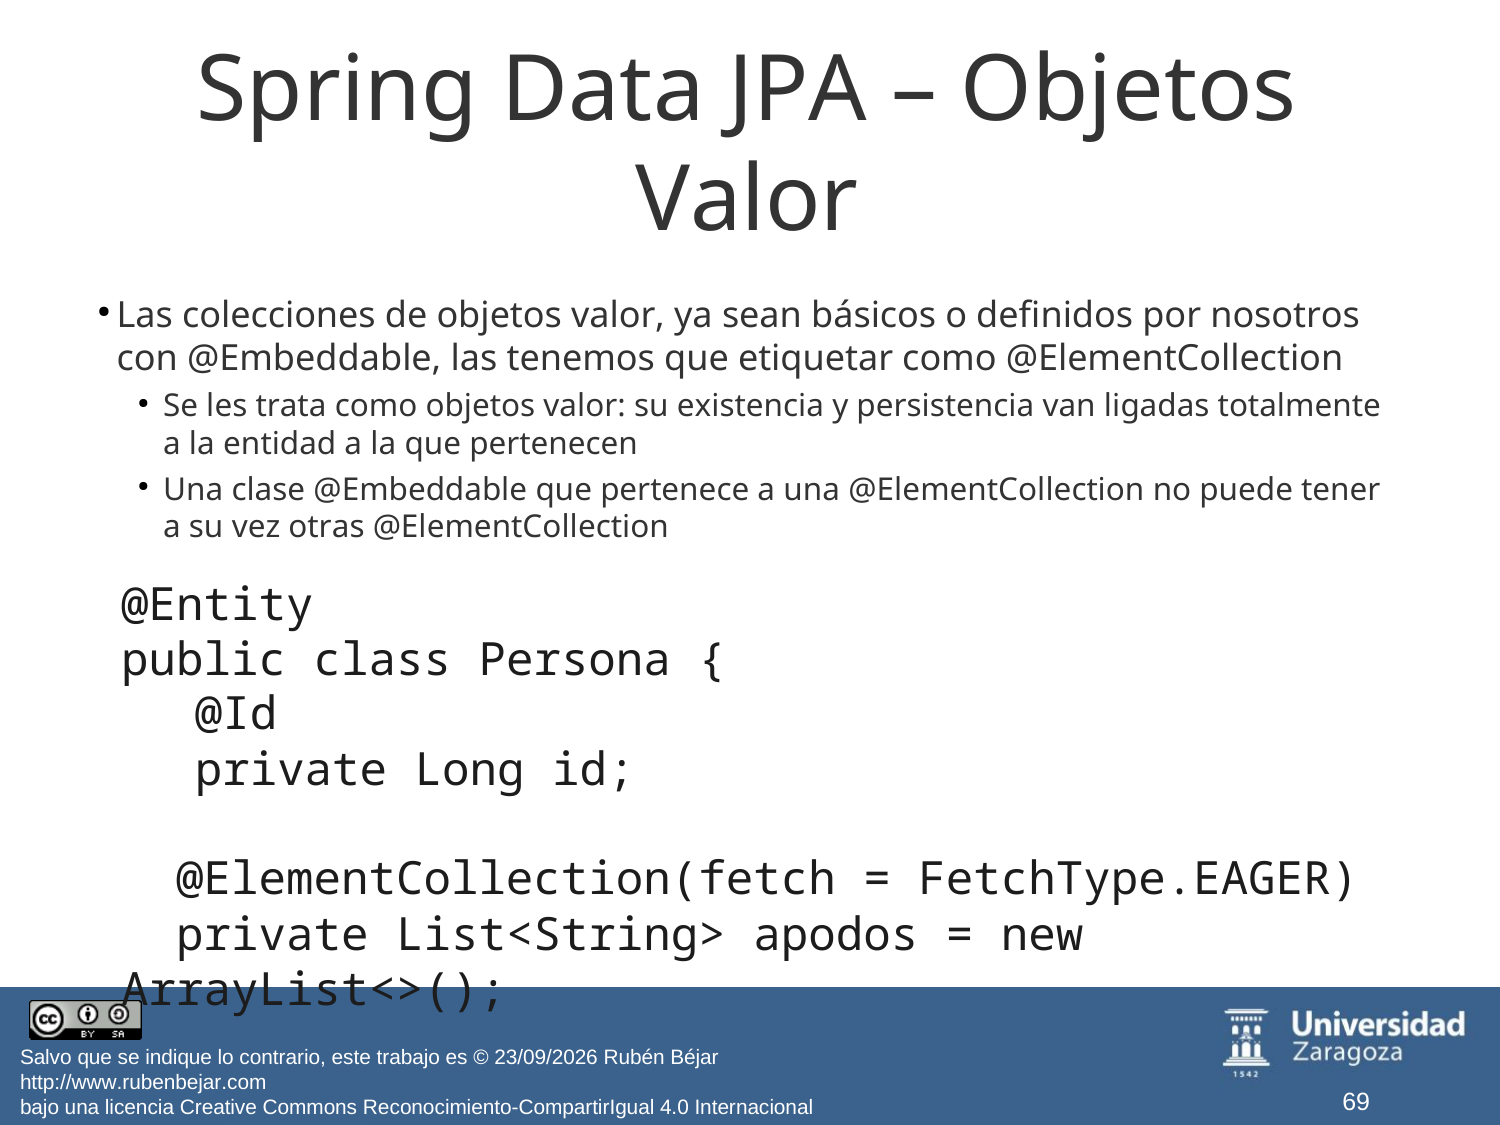

# Spring Data JPA – Objetos Valor
Las colecciones de objetos valor, ya sean básicos o definidos por nosotros con @Embeddable, las tenemos que etiquetar como @ElementCollection
Se les trata como objetos valor: su existencia y persistencia van ligadas totalmente a la entidad a la que pertenecen
Una clase @Embeddable que pertenece a una @ElementCollection no puede tener a su vez otras @ElementCollection
@Entity
public class Persona {
	@Id
	private Long id;
 @ElementCollection(fetch = FetchType.EAGER)
 private List<String> apodos = new ArrayList<>();